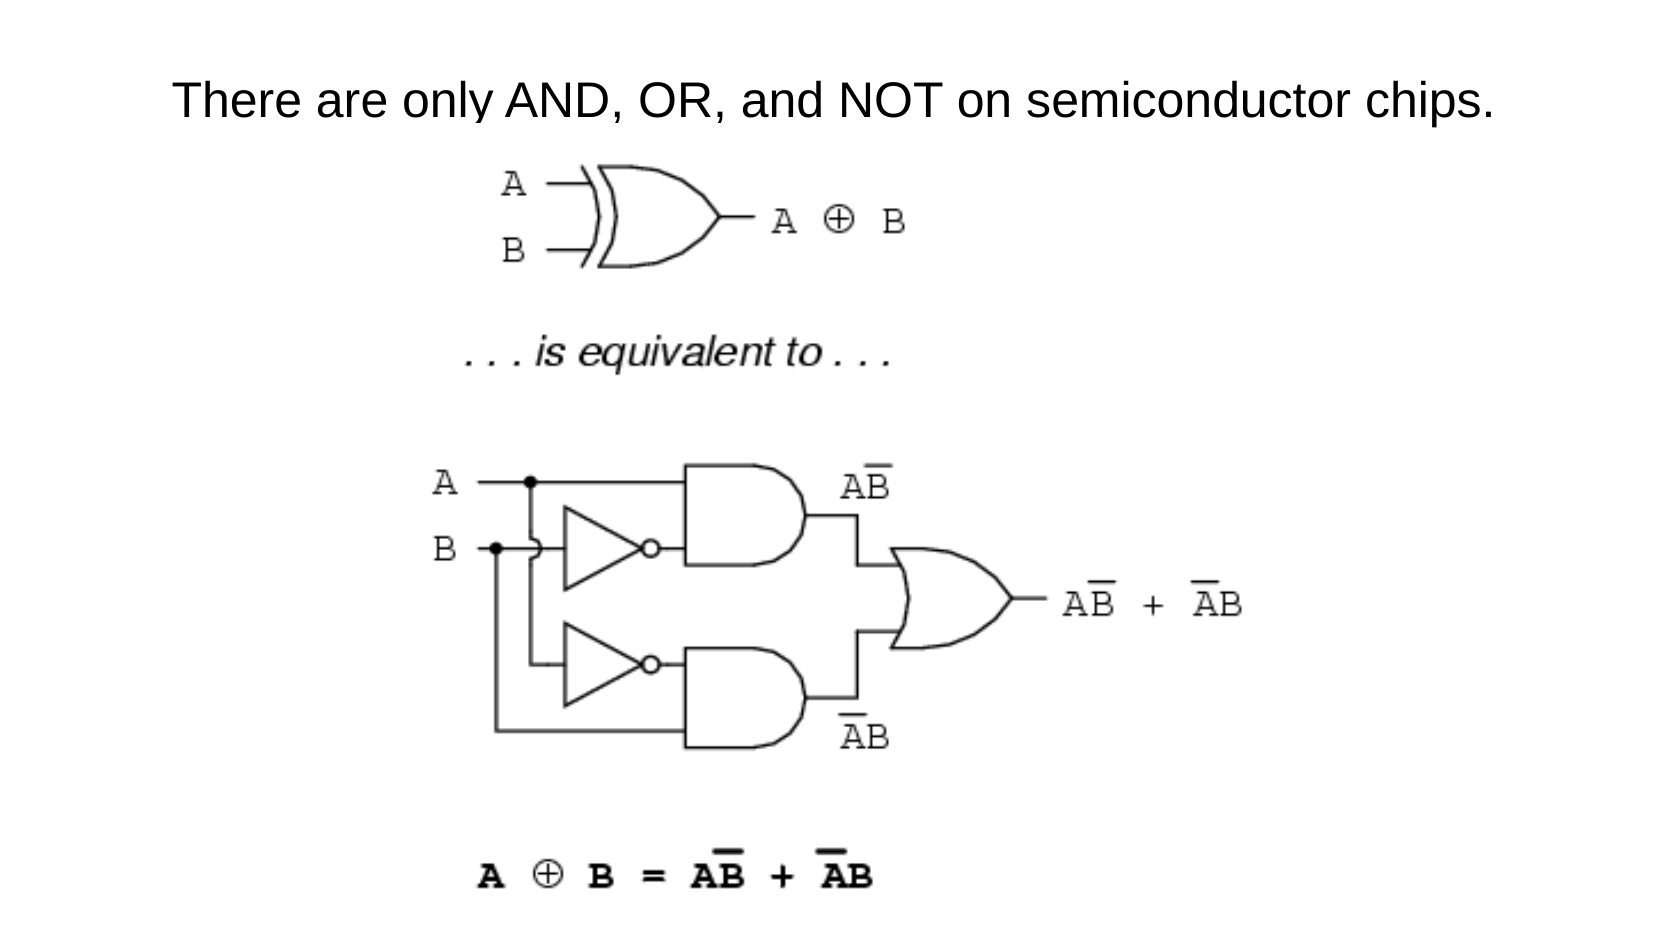

There are only AND, OR, and NOT on semiconductor chips.